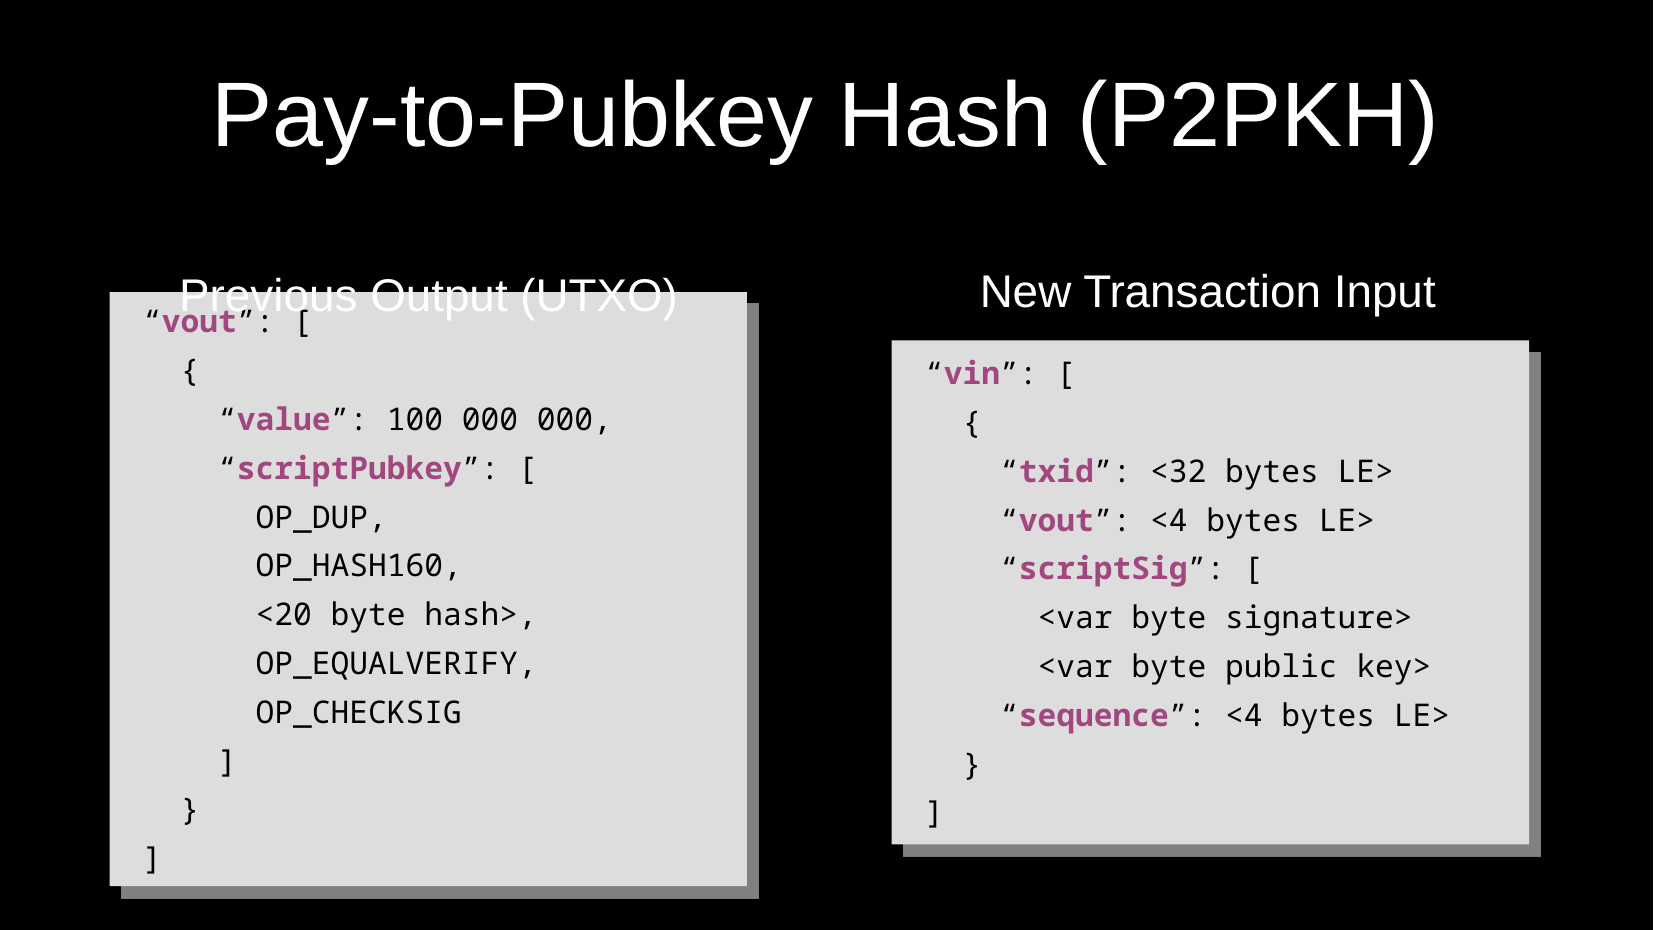

# Pay-to-Pubkey Hash (P2PKH)
New Transaction Input
Previous Output (UTXO)
 “vout”: [
 {
 “value”: 100 000 000,
 “scriptPubkey”: [
 OP_DUP,
 OP_HASH160,
 <20 byte hash>,
 OP_EQUALVERIFY,
 OP_CHECKSIG
 ]
 }
 ]
 “vin”: [
 {
 “txid”: <32 bytes LE>
 “vout”: <4 bytes LE>
 “scriptSig”: [
 <var byte signature>
 <var byte public key>
 “sequence”: <4 bytes LE>
 }
 ]